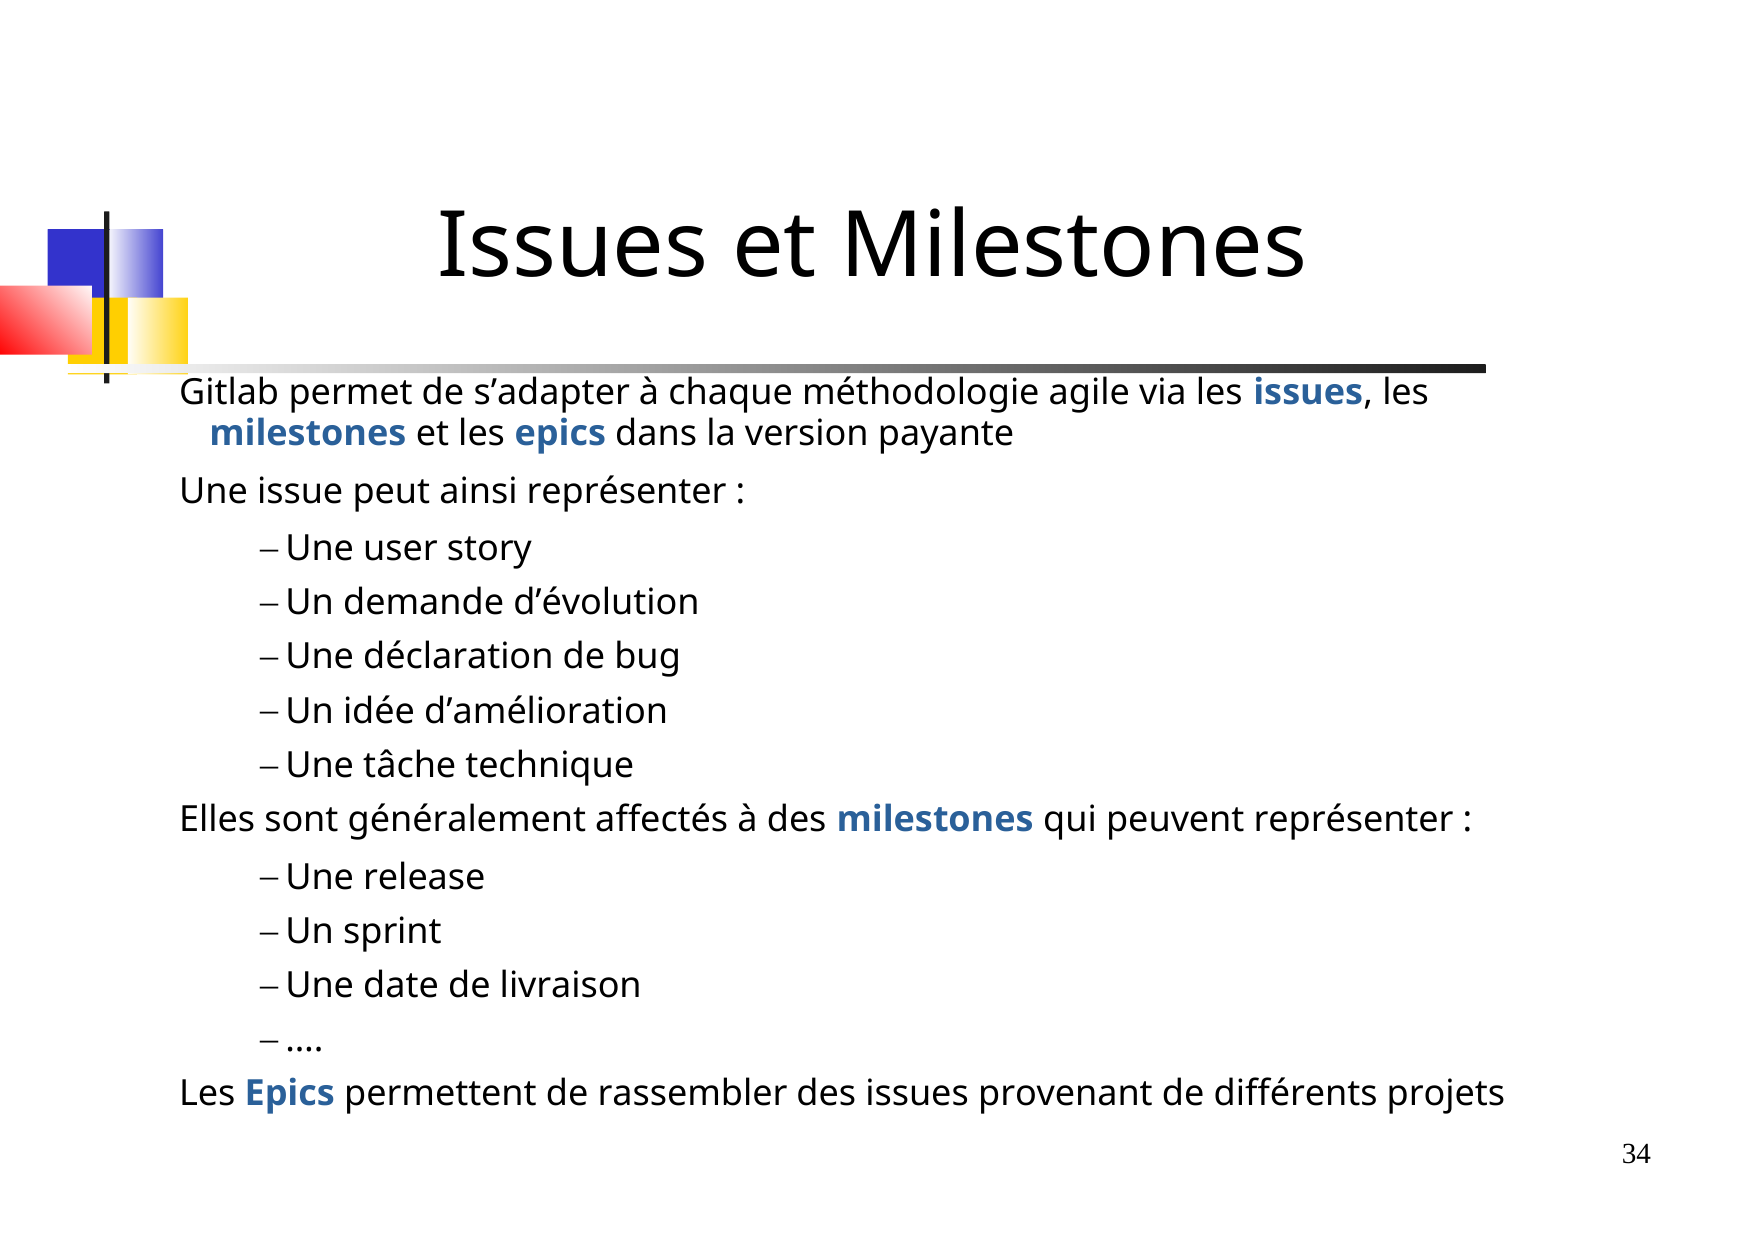

# Issues et Milestones
Gitlab permet de s’adapter à chaque méthodologie agile via les issues, les milestones et les epics dans la version payante
Une issue peut ainsi représenter :
Une user story
Un demande d’évolution
Une déclaration de bug
Un idée d’amélioration
Une tâche technique
Elles sont généralement affectés à des milestones qui peuvent représenter :
Une release
Un sprint
Une date de livraison
….
Les Epics permettent de rassembler des issues provenant de différents projets